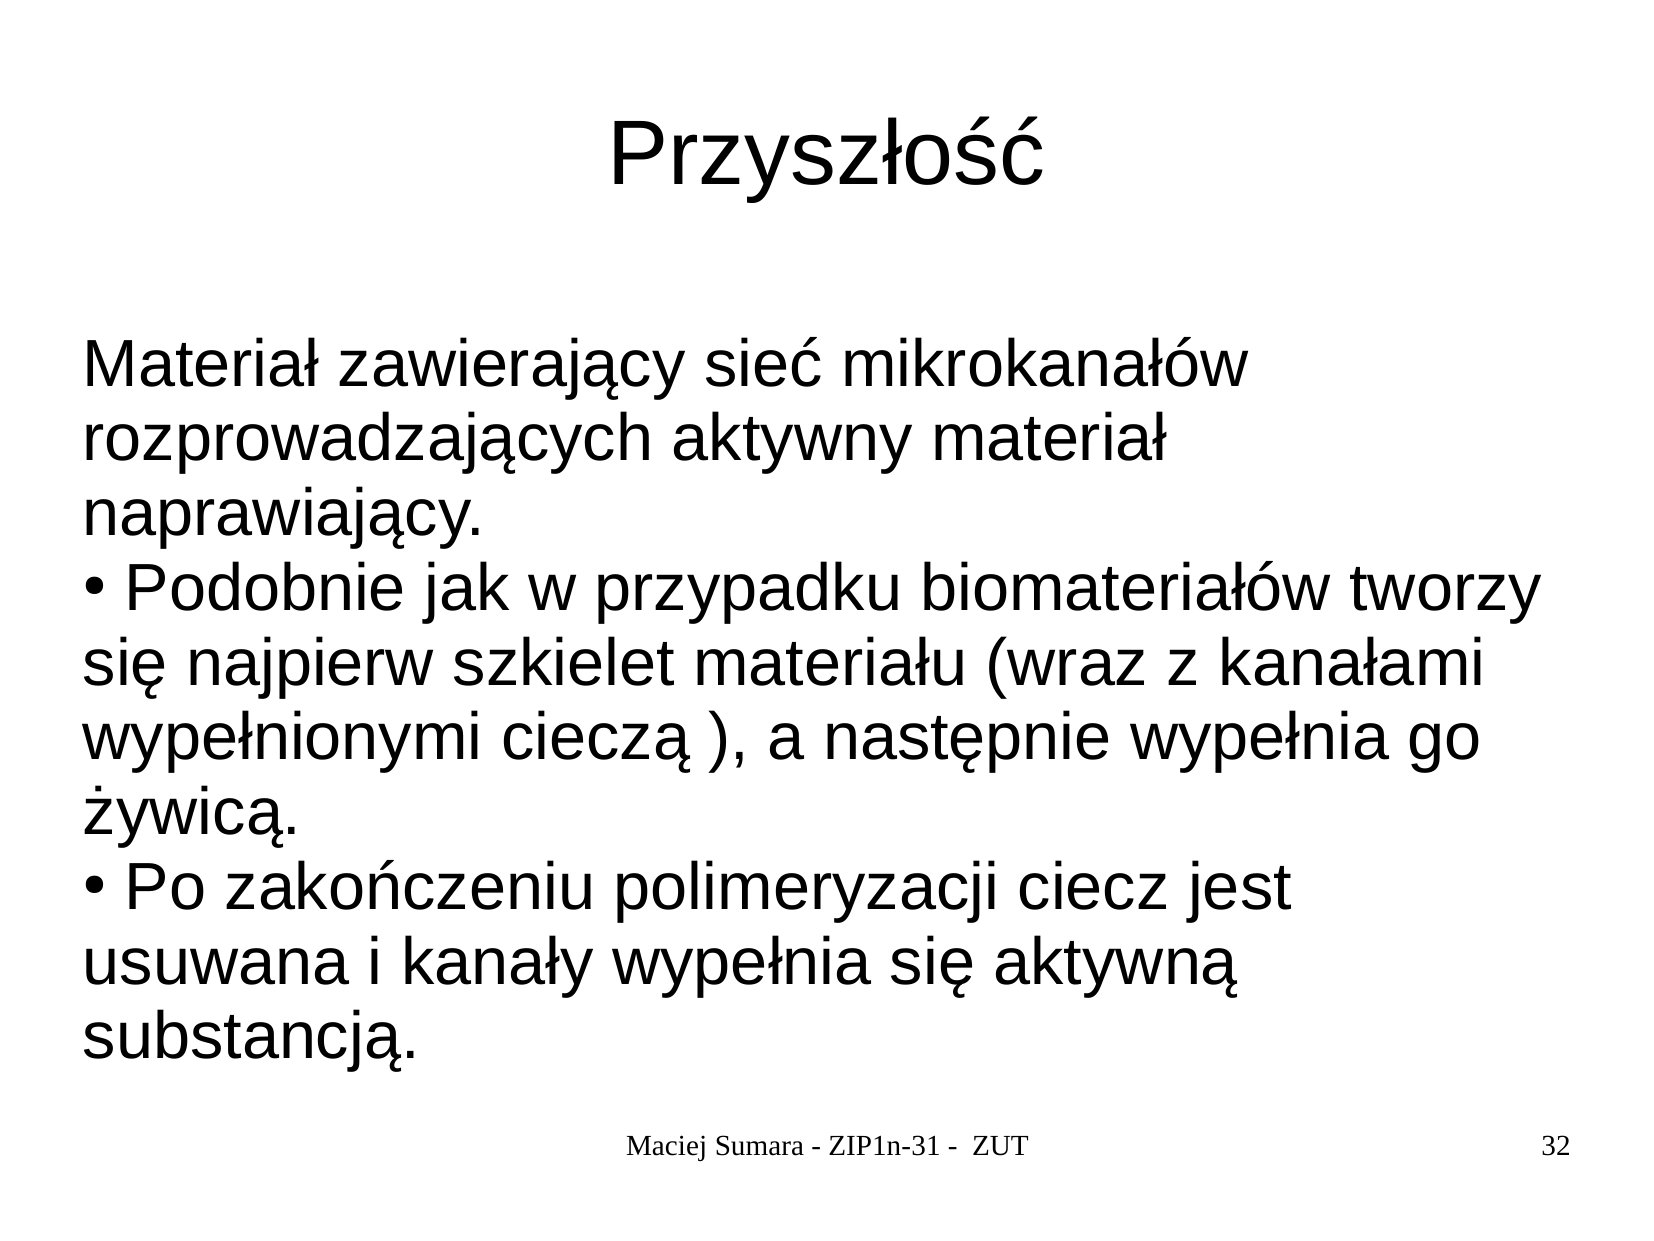

# Przyszłość
Materiał zawierający sieć mikrokanałów rozprowadzających aktywny materiał naprawiający.
 Podobnie jak w przypadku biomateriałów tworzy się najpierw szkielet materiału (wraz z kanałami wypełnionymi cieczą ), a następnie wypełnia go żywicą.
 Po zakończeniu polimeryzacji ciecz jest usuwana i kanały wypełnia się aktywną substancją.
Maciej Sumara - ZIP1n-31 - ZUT
32